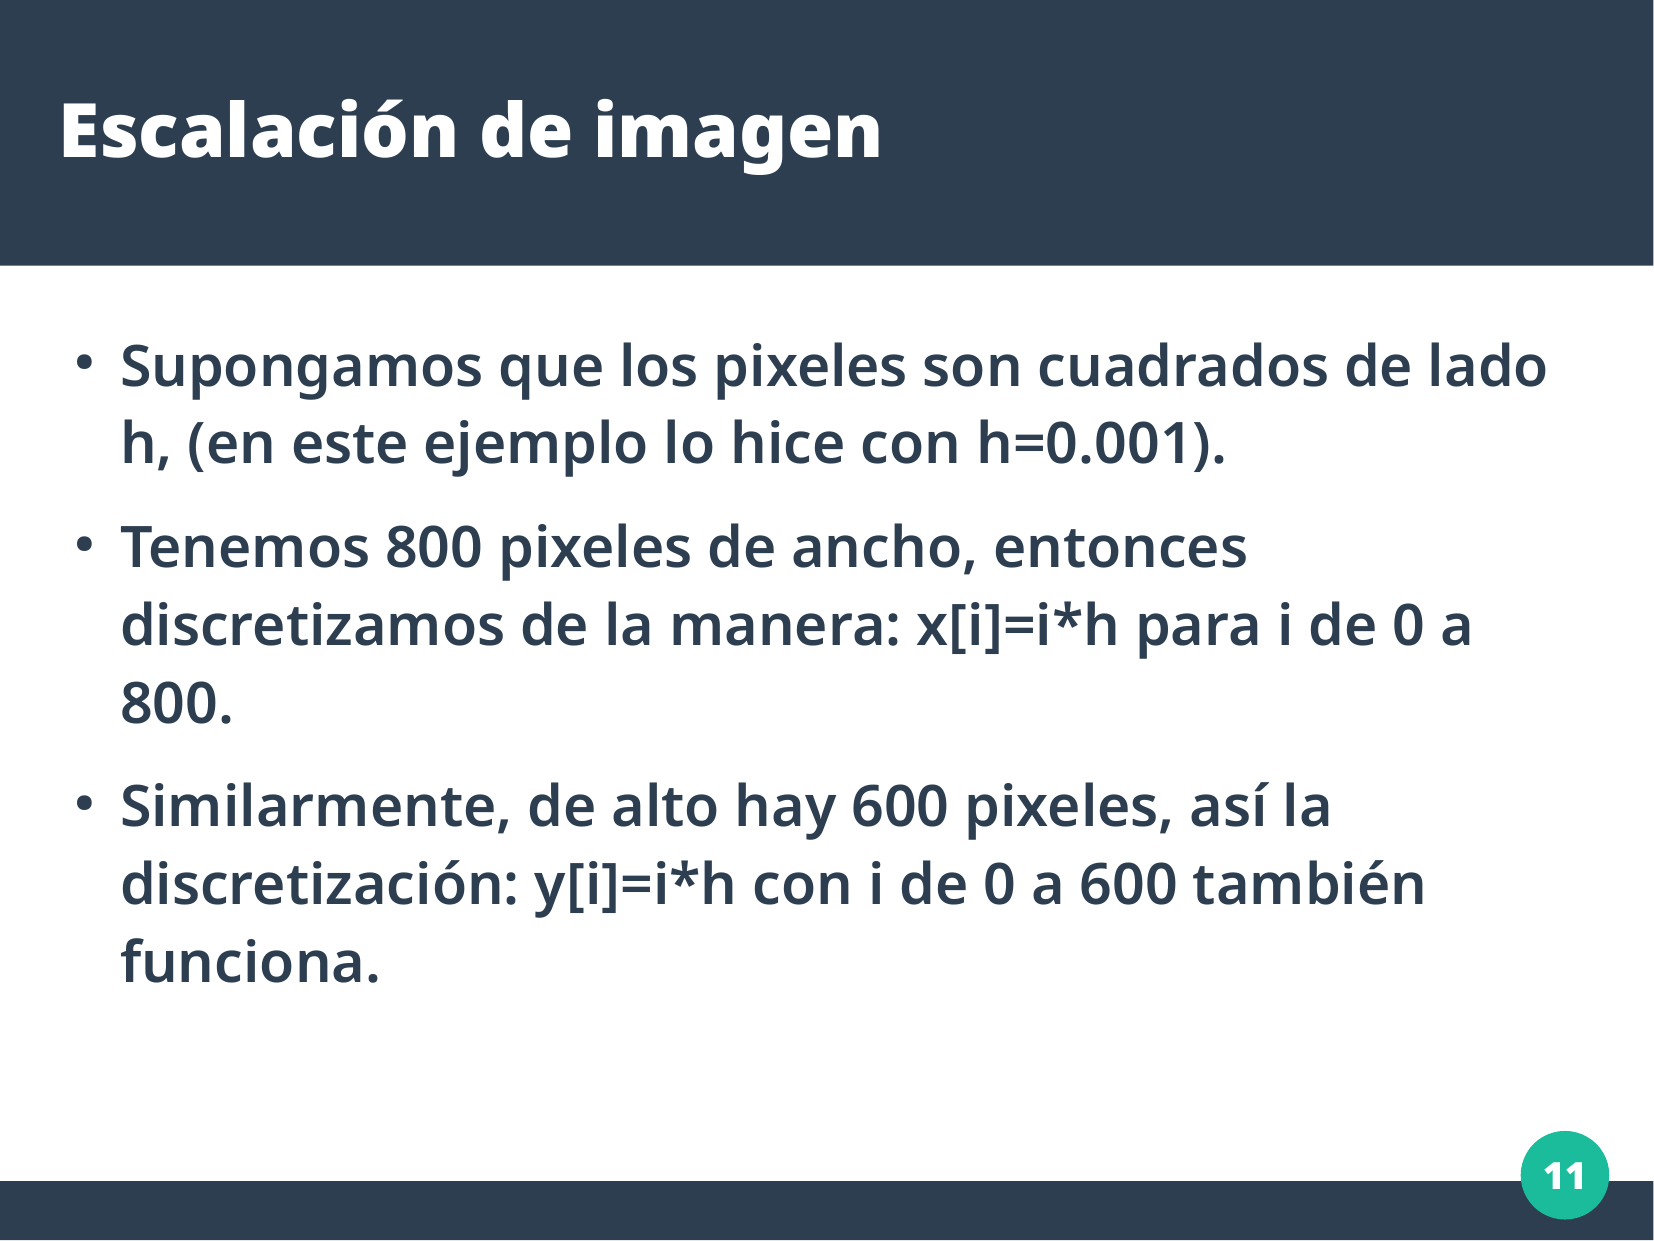

# Escalación de imagen
Supongamos que los pixeles son cuadrados de lado h, (en este ejemplo lo hice con h=0.001).
Tenemos 800 pixeles de ancho, entonces discretizamos de la manera: x[i]=i*h para i de 0 a 800.
Similarmente, de alto hay 600 pixeles, así la discretización: y[i]=i*h con i de 0 a 600 también funciona.
11